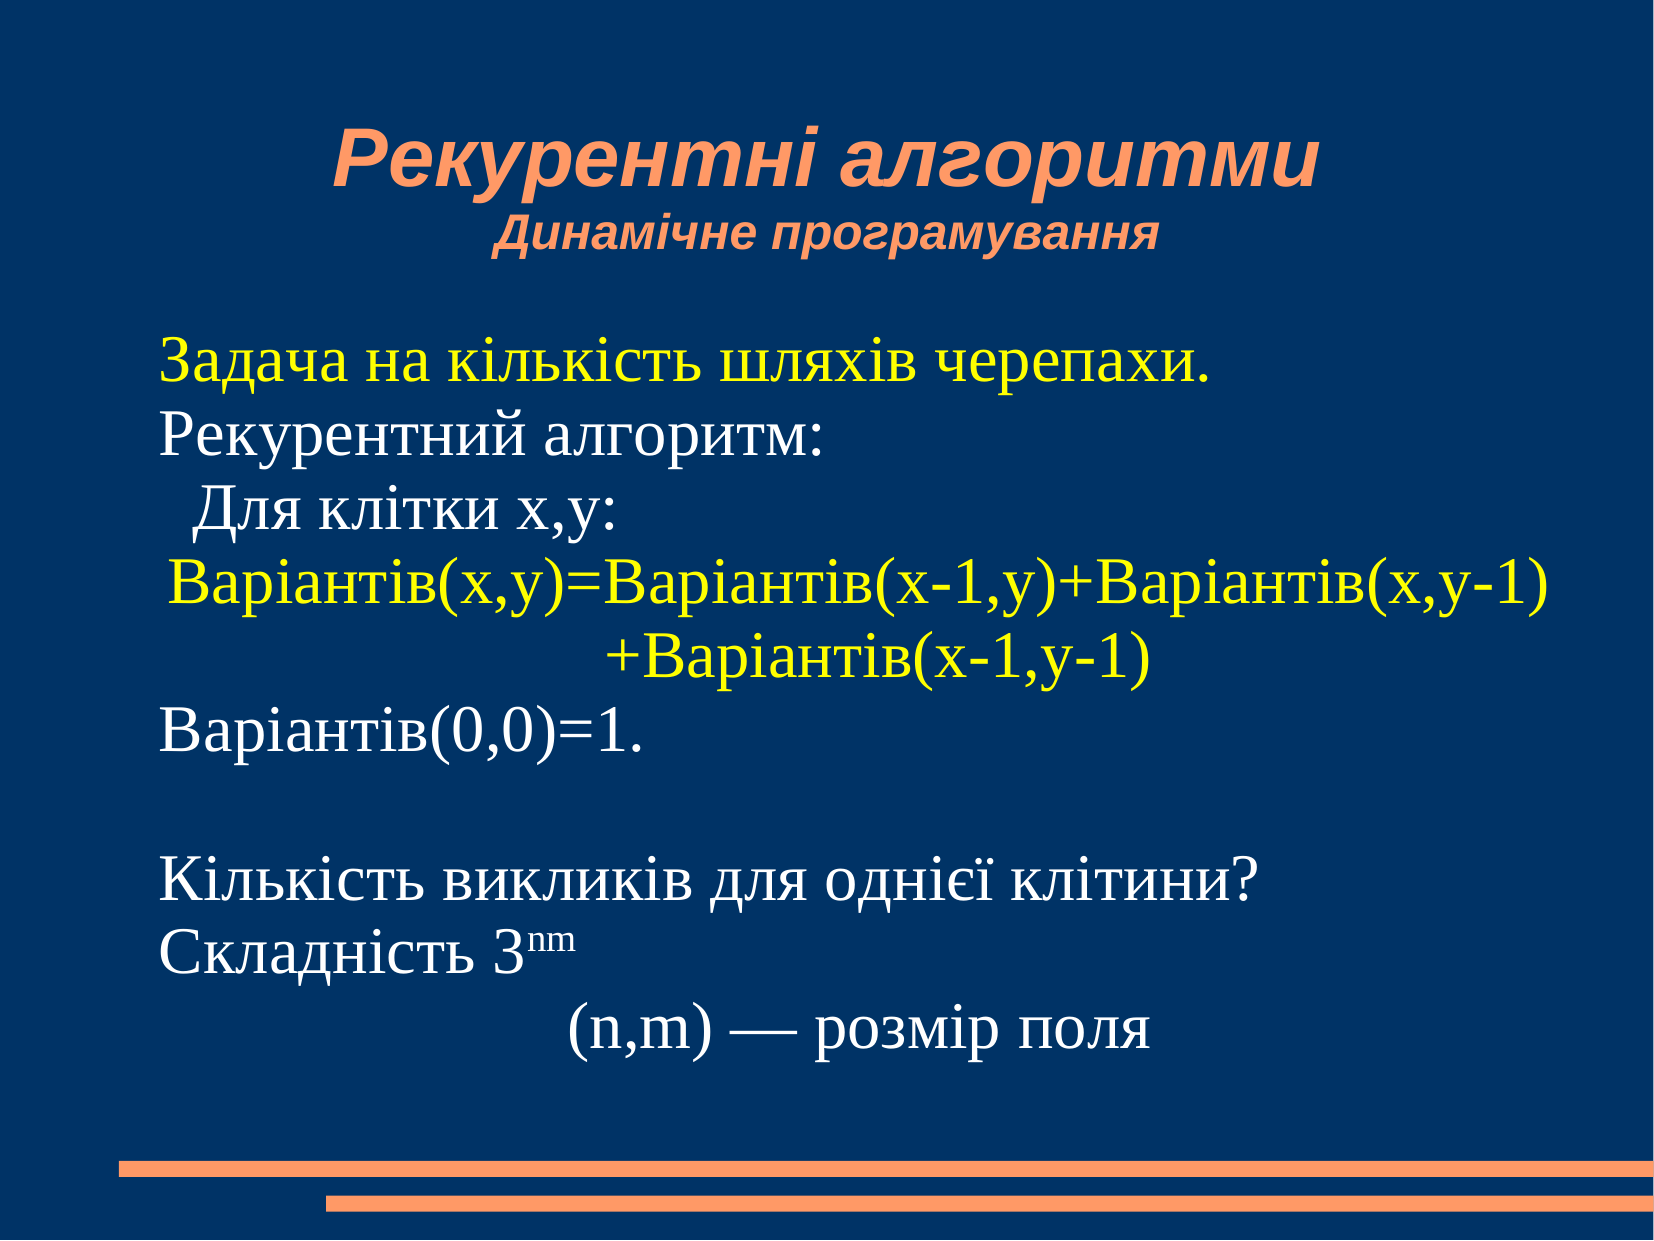

Рекурентні алгоритми
Динамічне програмування
# Задача на кількість шляхів черепахи.
Рекурентний алгоритм:
 Для клітки х,у:
Варіантів(х,у)=Варіантів(х-1,у)+Варіантів(х,у-1) +Варіантів(х-1,у-1)
Варіантів(0,0)=1.
Кількість викликів для однієї клітини?
Складність 3nm
(n,m) — розмір поля